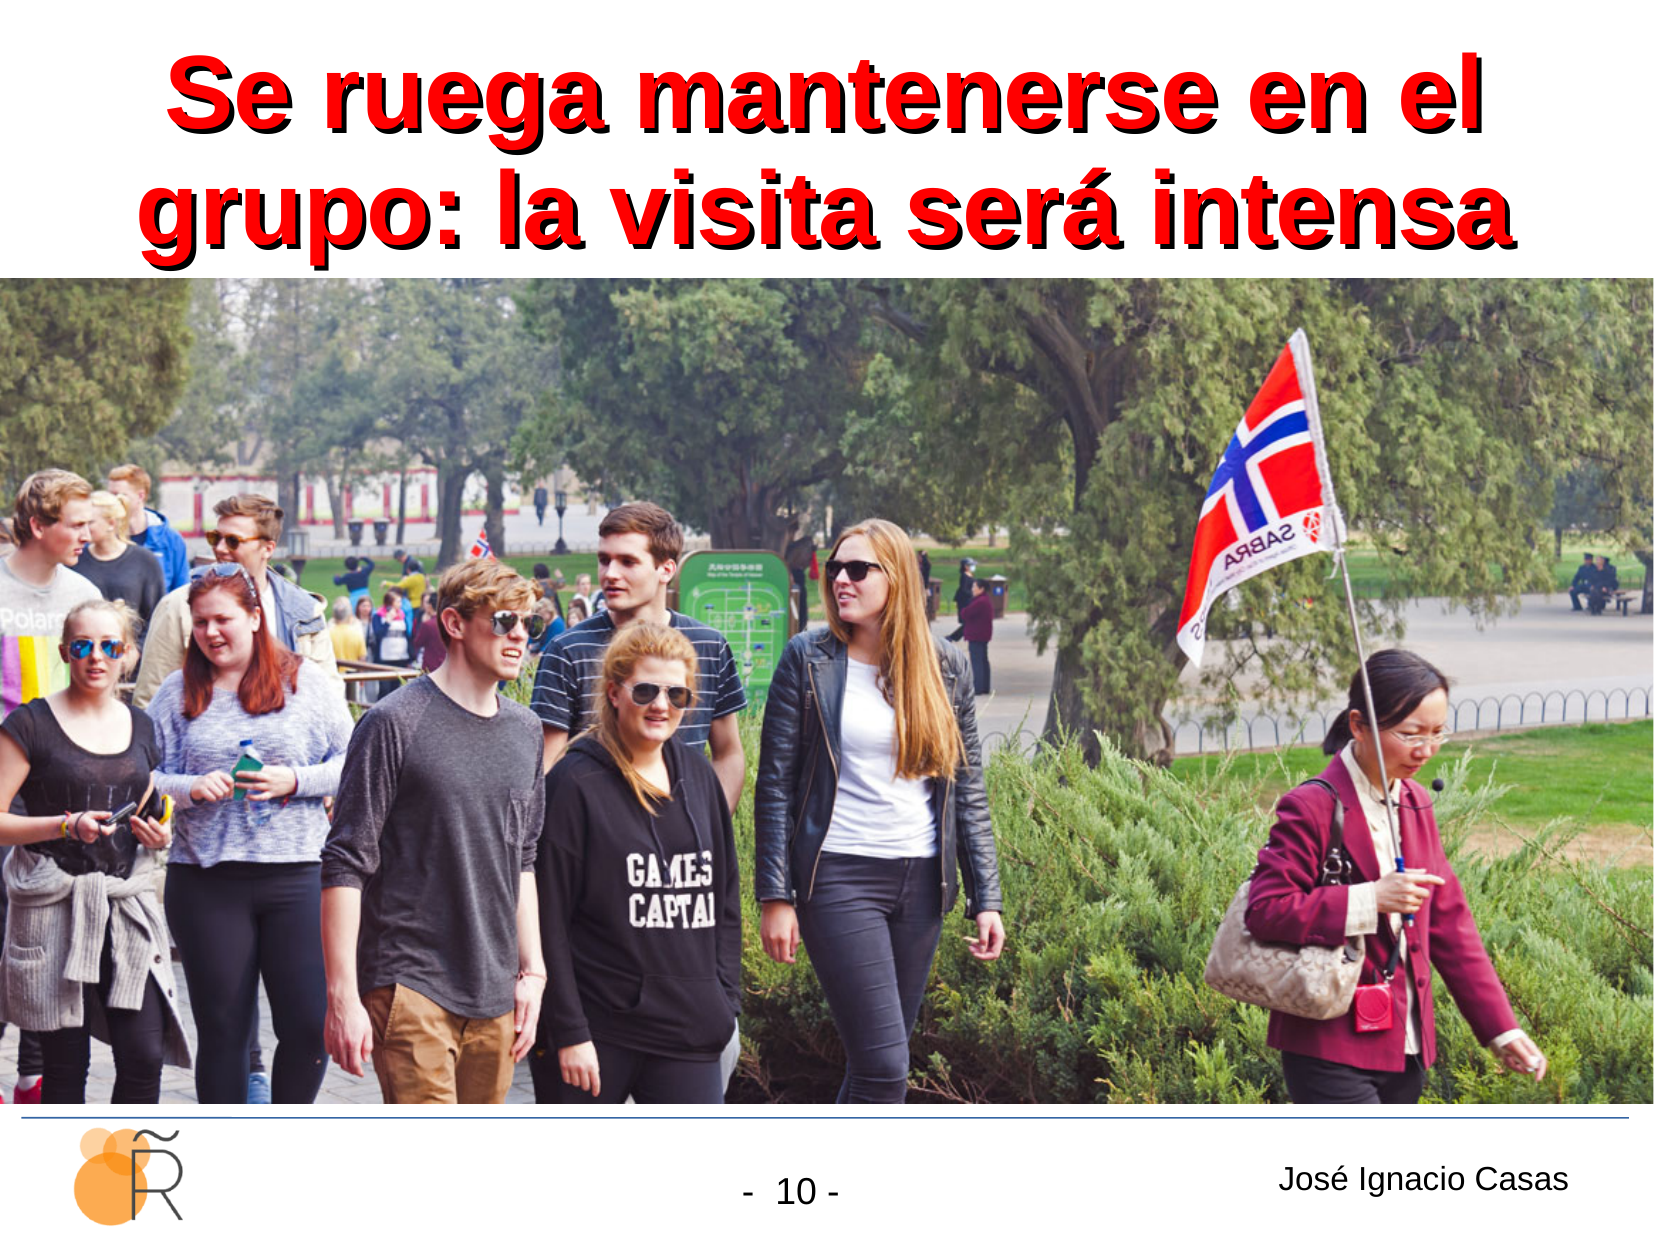

# Se ruega mantenerse en el grupo: la visita será intensa
10